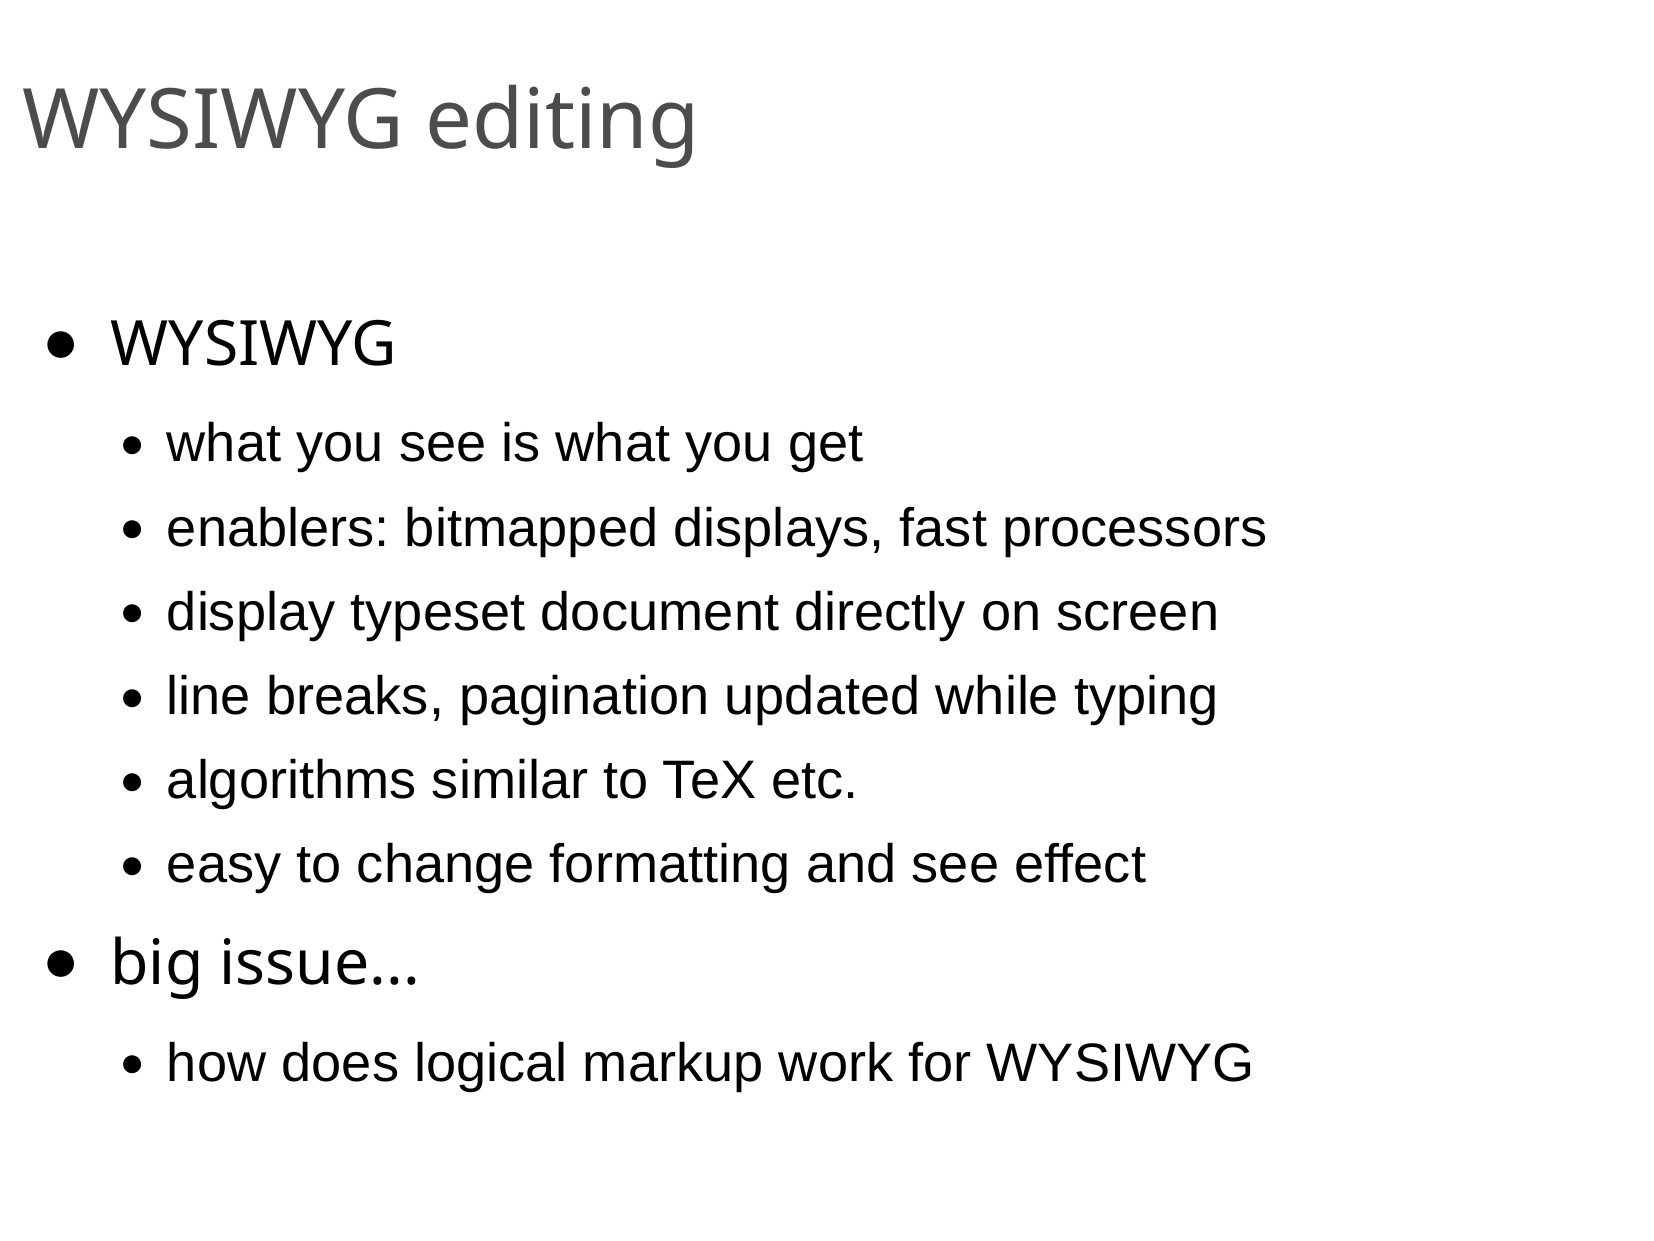

# WYSIWYG editing
WYSIWYG
what you see is what you get
enablers: bitmapped displays, fast processors
display typeset document directly on screen
line breaks, pagination updated while typing
algorithms similar to TeX etc.
easy to change formatting and see effect
big issue...
how does logical markup work for WYSIWYG